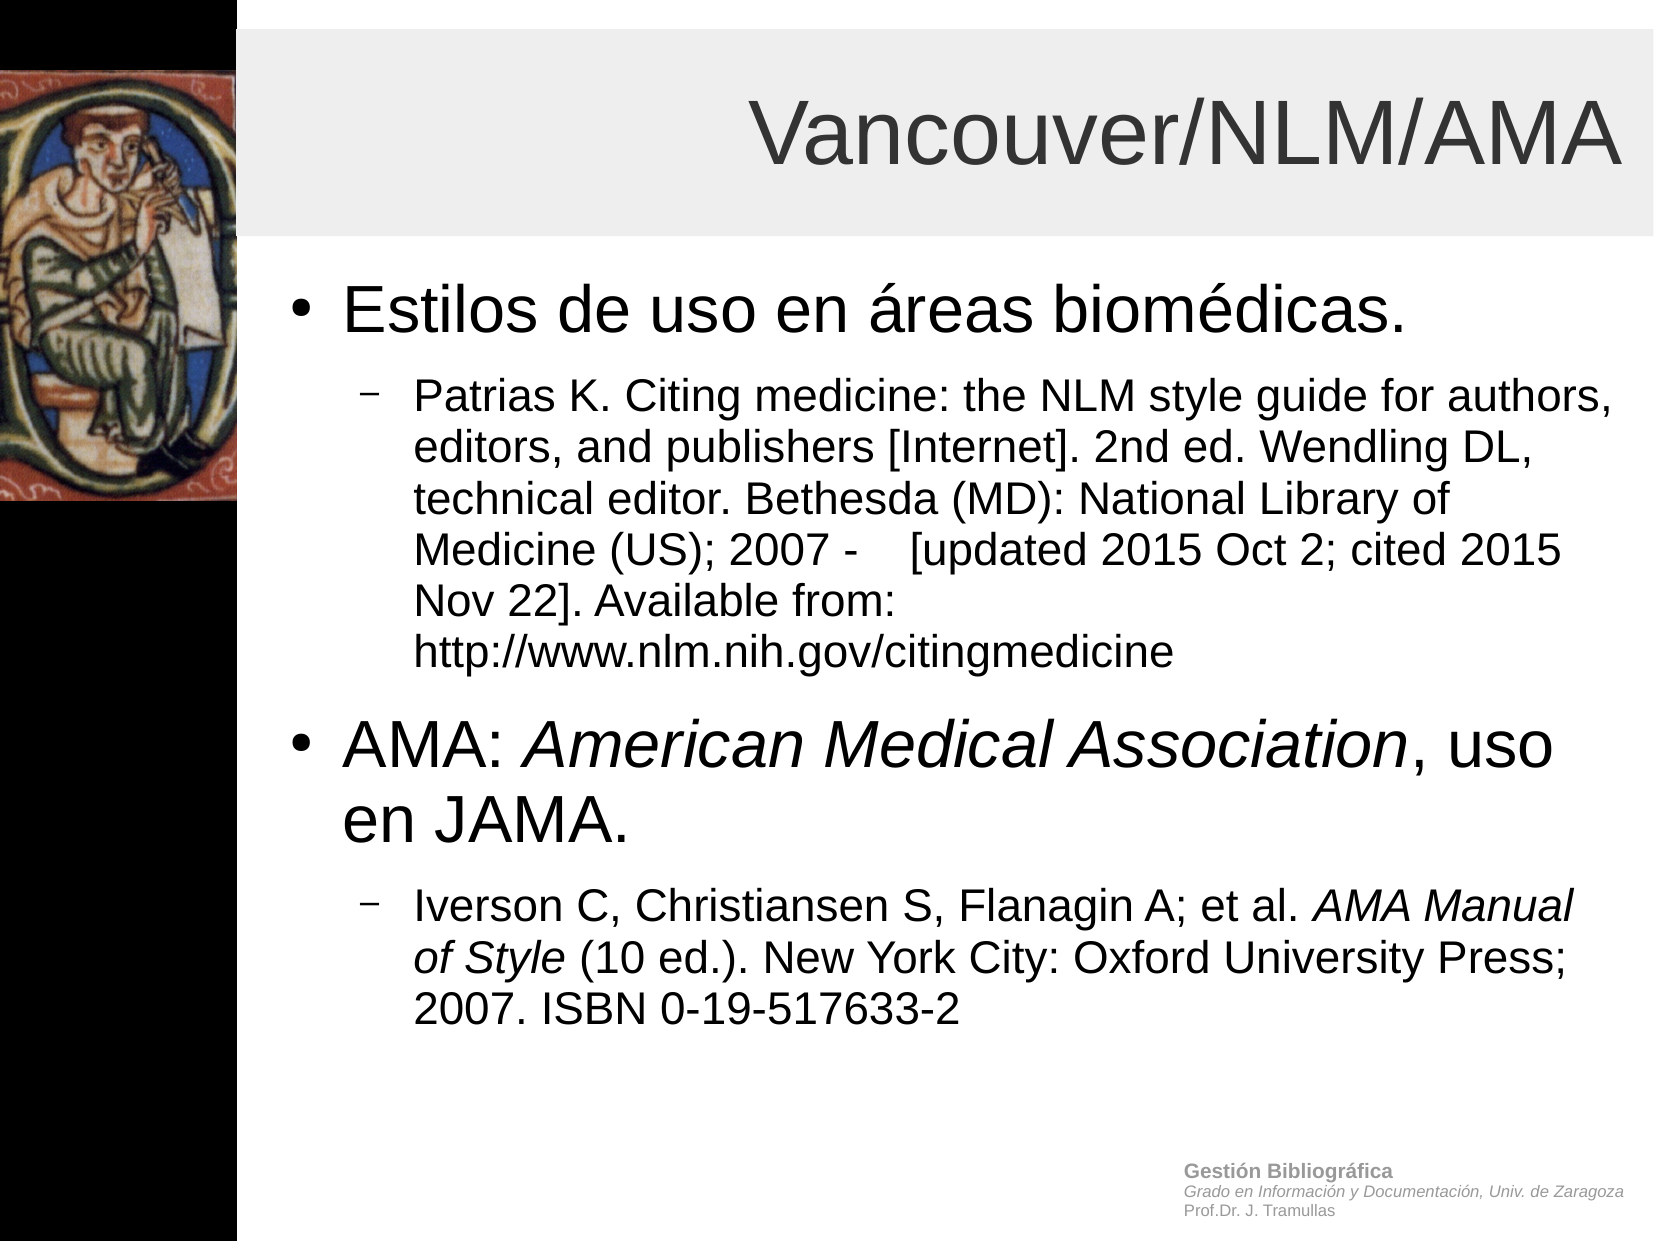

# Vancouver/NLM/AMA
Estilos de uso en áreas biomédicas.
Patrias K. Citing medicine: the NLM style guide for authors, editors, and publishers [Internet]. 2nd ed. Wendling DL, technical editor. Bethesda (MD): National Library of Medicine (US); 2007 - [updated 2015 Oct 2; cited 2015 Nov 22]. Available from: http://www.nlm.nih.gov/citingmedicine
AMA: American Medical Association, uso en JAMA.
Iverson C, Christiansen S, Flanagin A; et al. AMA Manual of Style (10 ed.). New York City: Oxford University Press; 2007. ISBN 0-19-517633-2